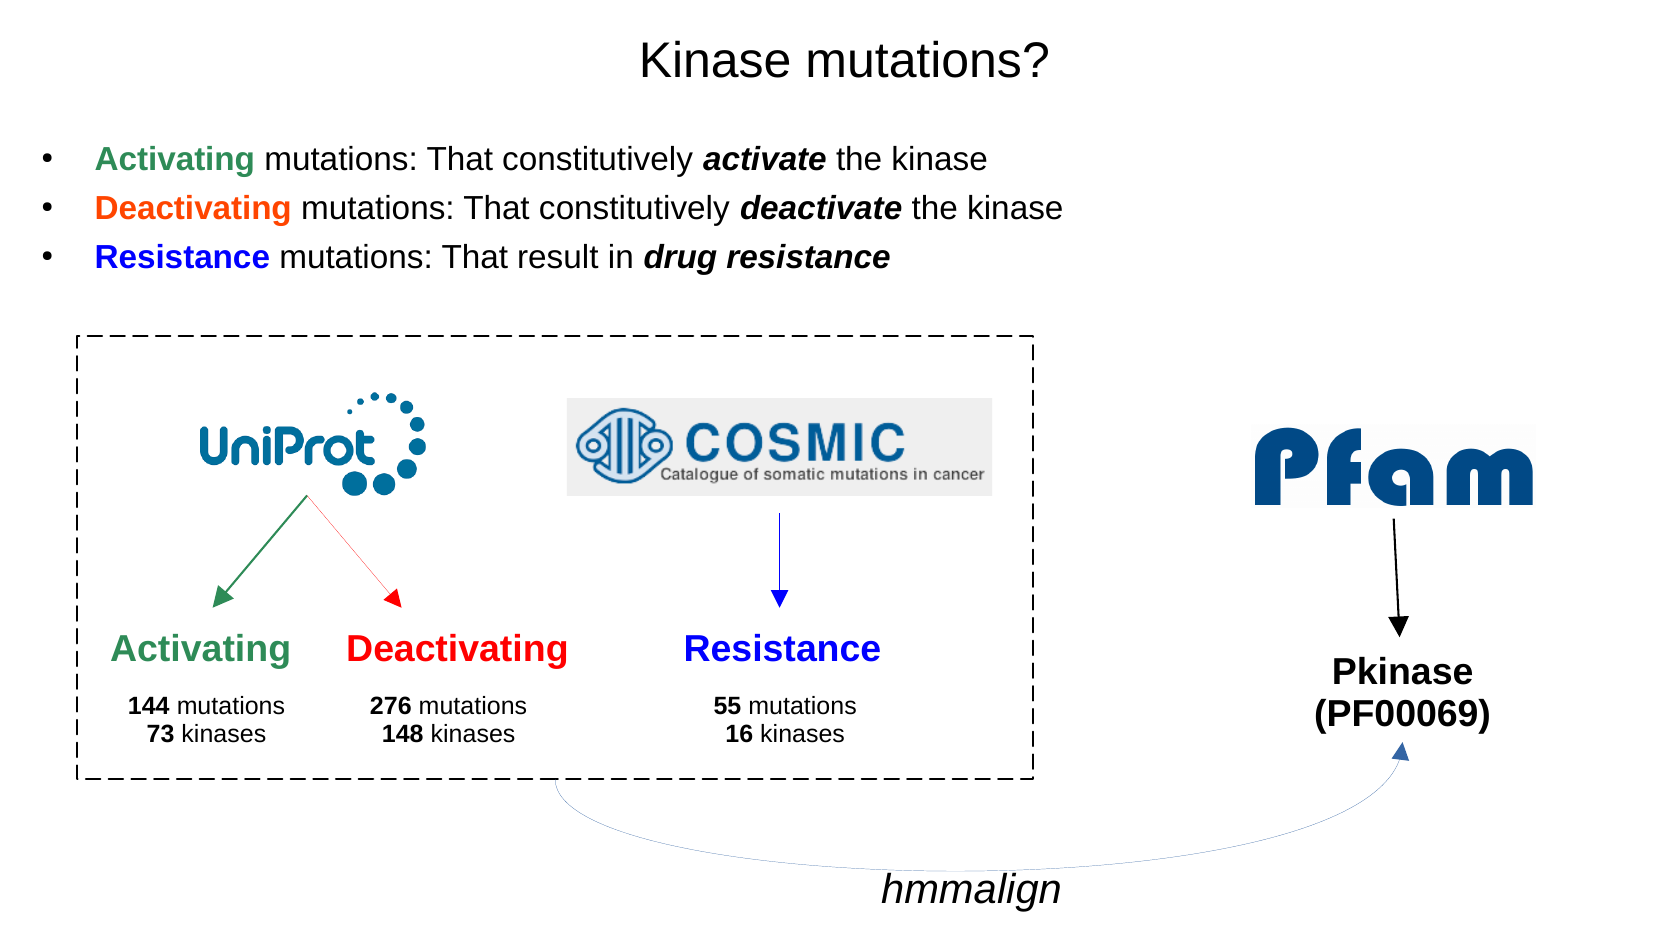

Kinase mutations?
# Activating mutations: That constitutively activate the kinase
Deactivating mutations: That constitutively deactivate the kinase
Resistance mutations: That result in drug resistance
Activating
Deactivating
Resistance
Pkinase
(PF00069)
144 mutations
73 kinases
276 mutations
148 kinases
55 mutations
16 kinases
hmmalign